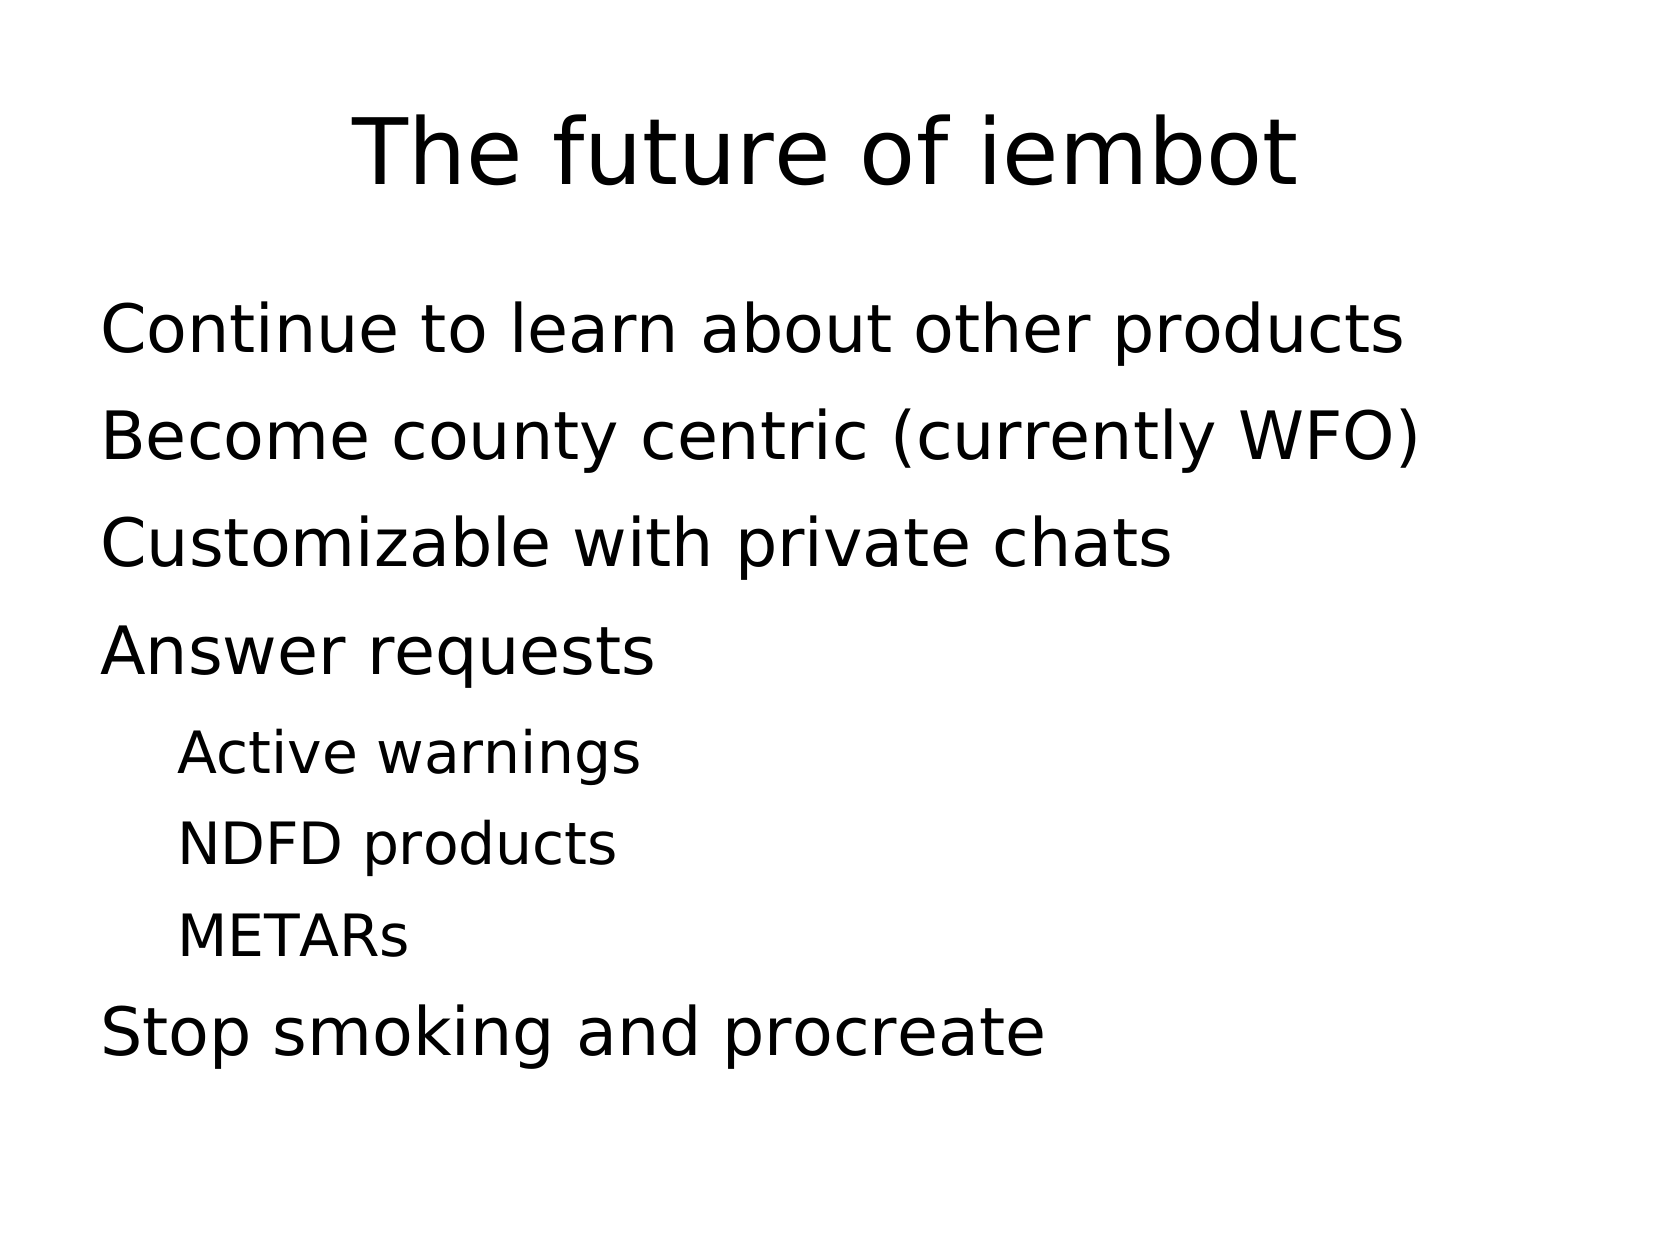

# The future of iembot
Continue to learn about other products
Become county centric (currently WFO)
Customizable with private chats
Answer requests
Active warnings
NDFD products
METARs
Stop smoking and procreate